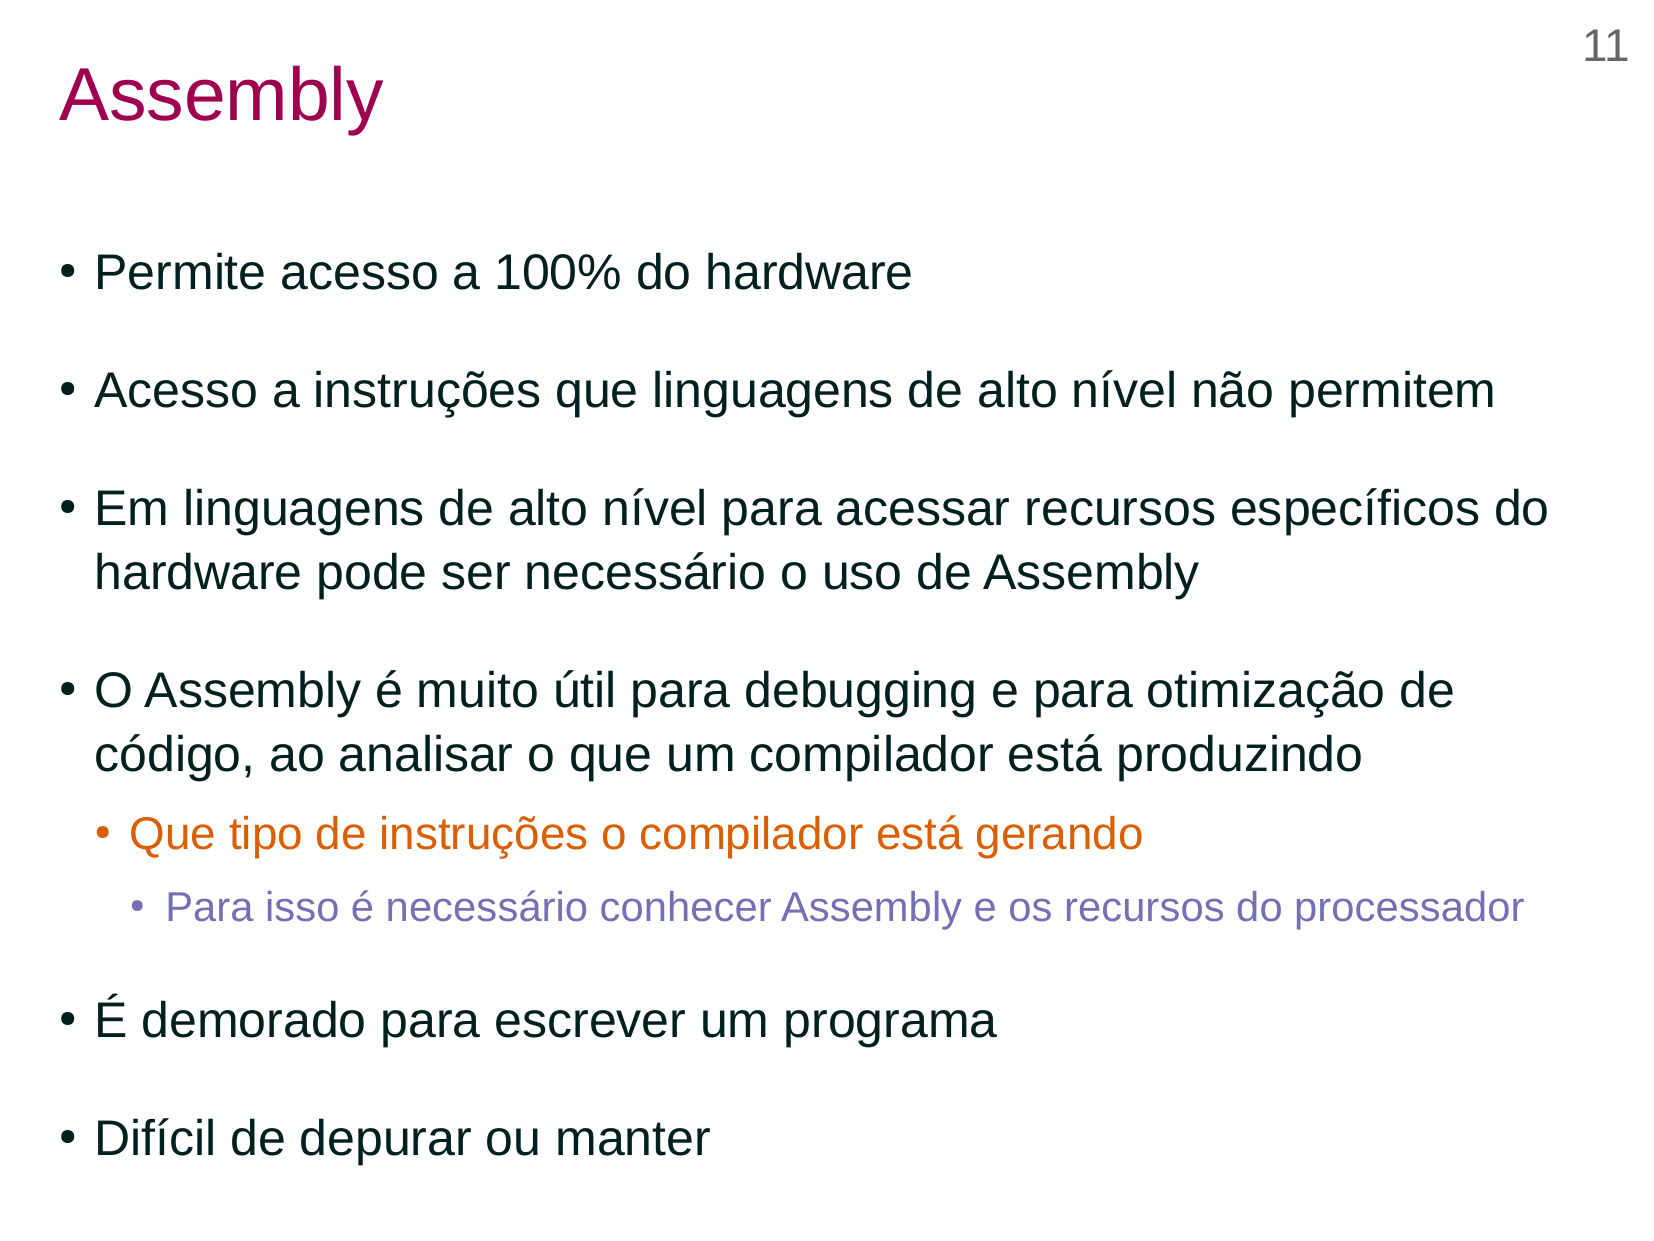

11
# Assembly
Permite acesso a 100% do hardware
Acesso a instruções que linguagens de alto nível não permitem
Em linguagens de alto nível para acessar recursos específicos do hardware pode ser necessário o uso de Assembly
O Assembly é muito útil para debugging e para otimização de código, ao analisar o que um compilador está produzindo
Que tipo de instruções o compilador está gerando
Para isso é necessário conhecer Assembly e os recursos do processador
É demorado para escrever um programa
Difícil de depurar ou manter